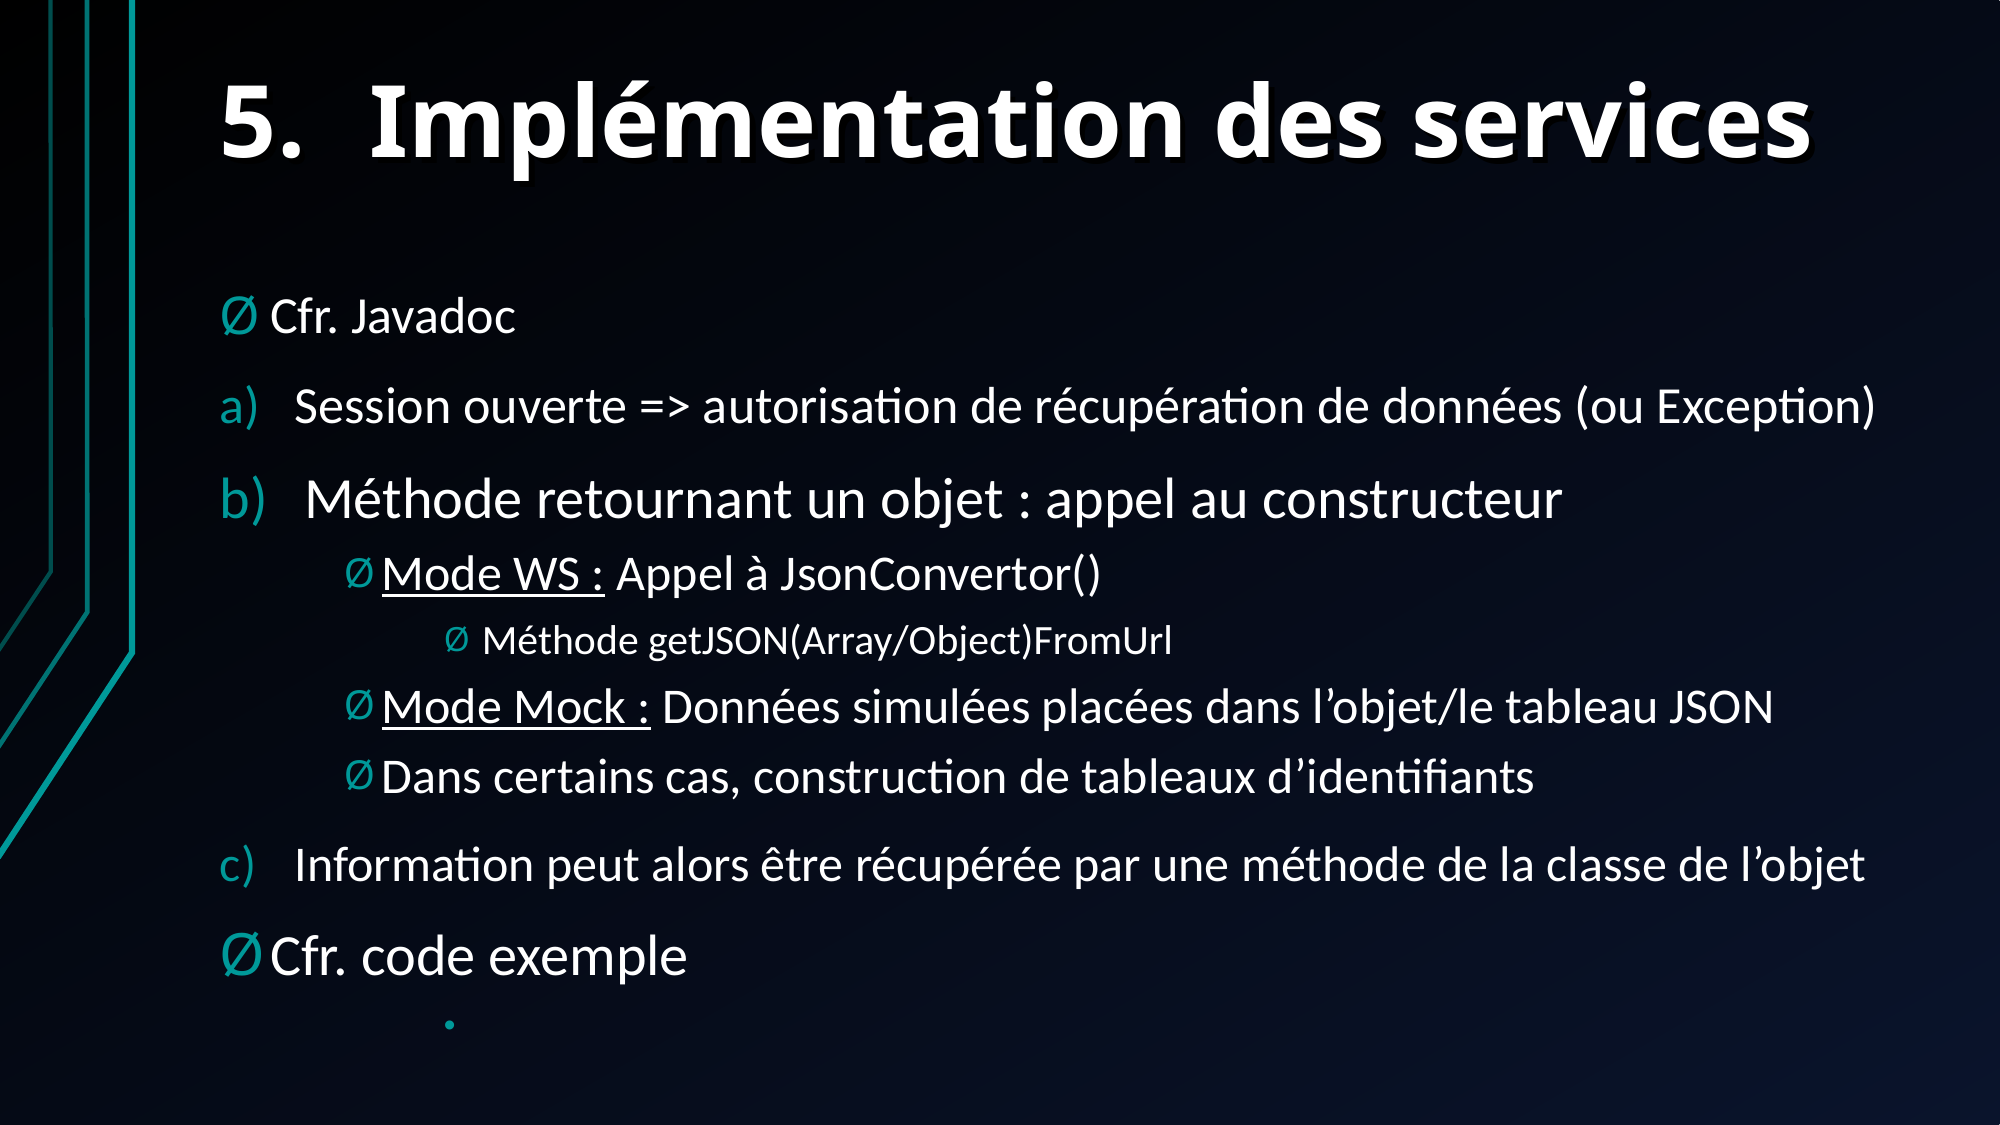

5.	Implémentation des services
# Cfr. Javadoc
Session ouverte => autorisation de récupération de données (ou Exception)
Méthode retournant un objet : appel au constructeur
Mode WS : Appel à JsonConvertor()
Méthode getJSON(Array/Object)FromUrl
Mode Mock : Données simulées placées dans l’objet/le tableau JSON
Dans certains cas, construction de tableaux d’identifiants
Information peut alors être récupérée par une méthode de la classe de l’objet
Cfr. code exemple